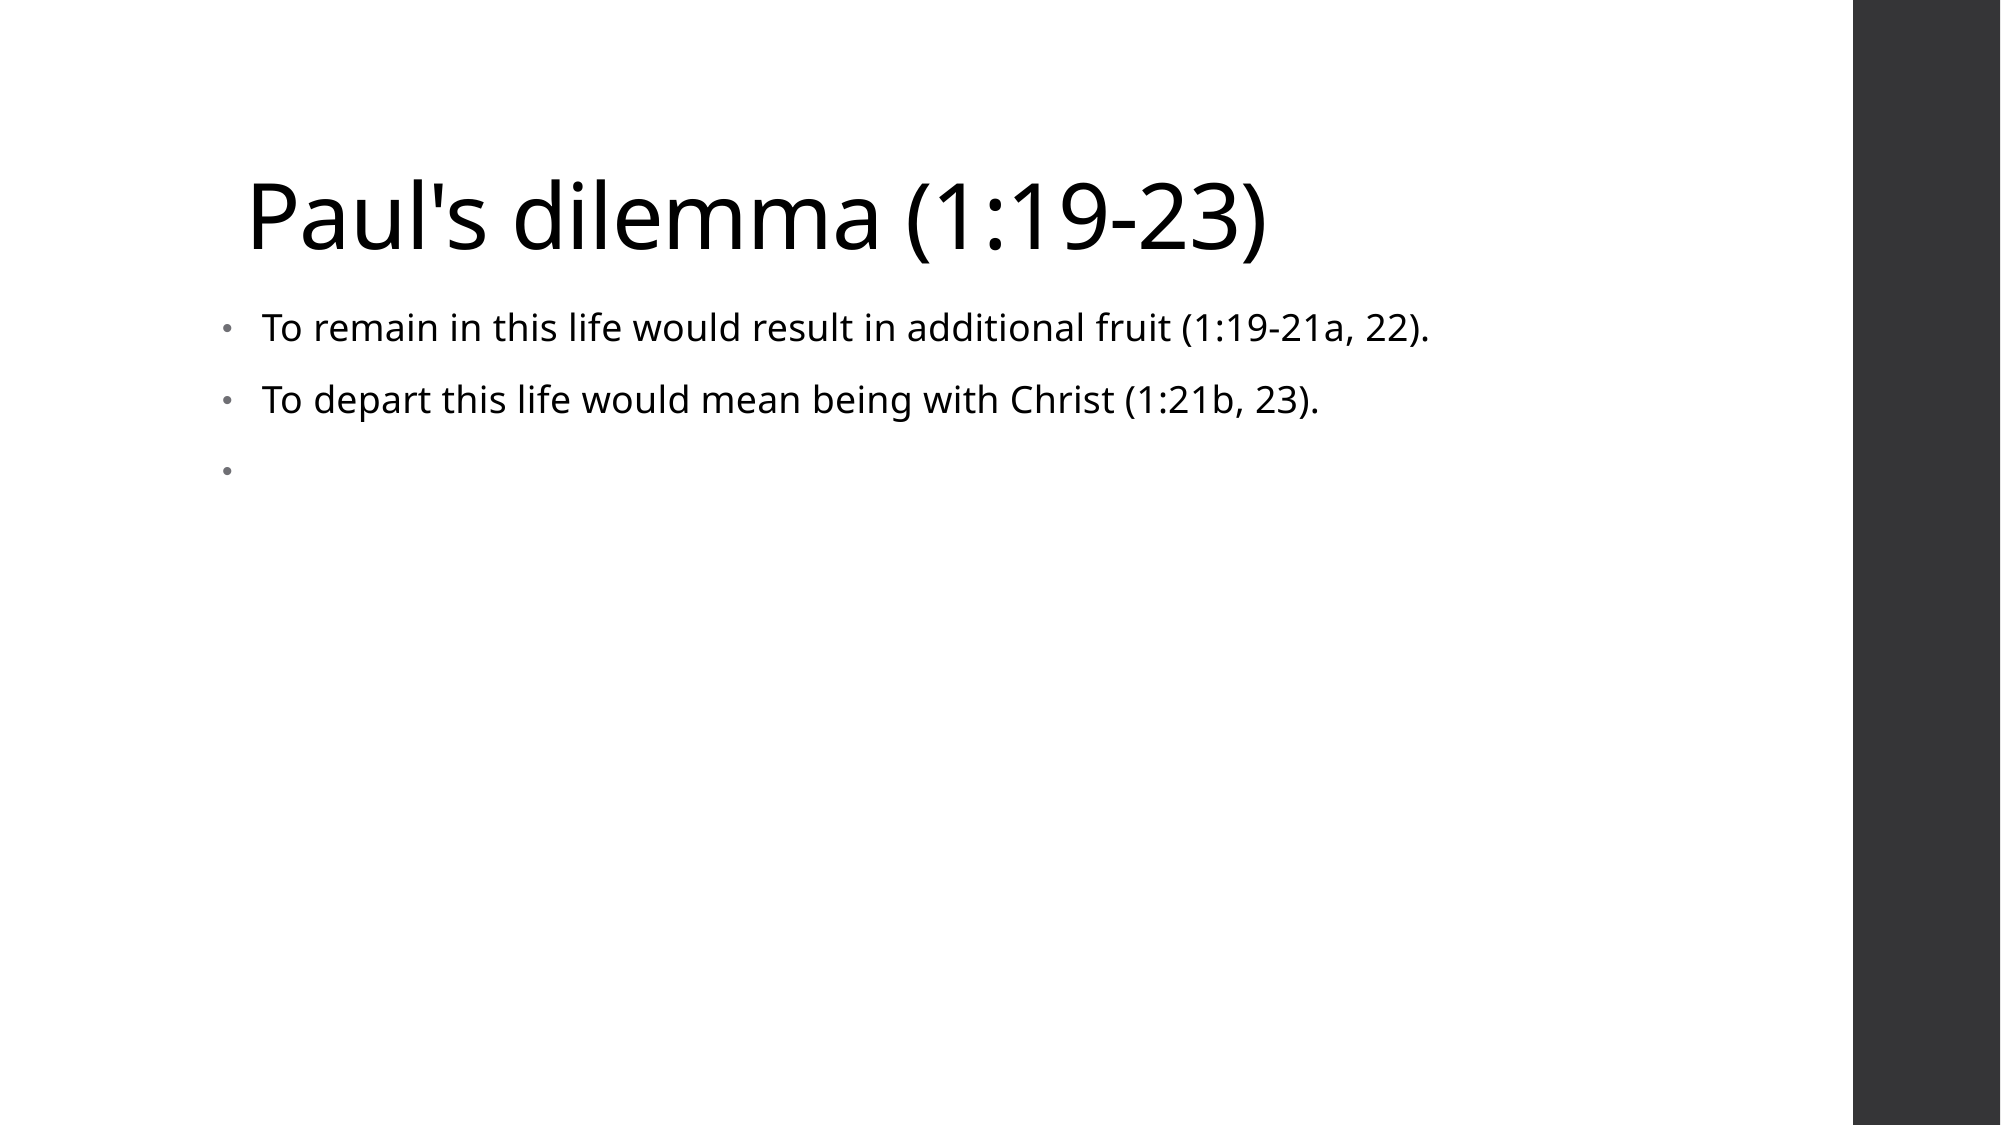

# Paul's dilemma (1:19-23)
 To remain in this life would result in additional fruit (1:19-21a, 22).
 To depart this life would mean being with Christ (1:21b, 23).